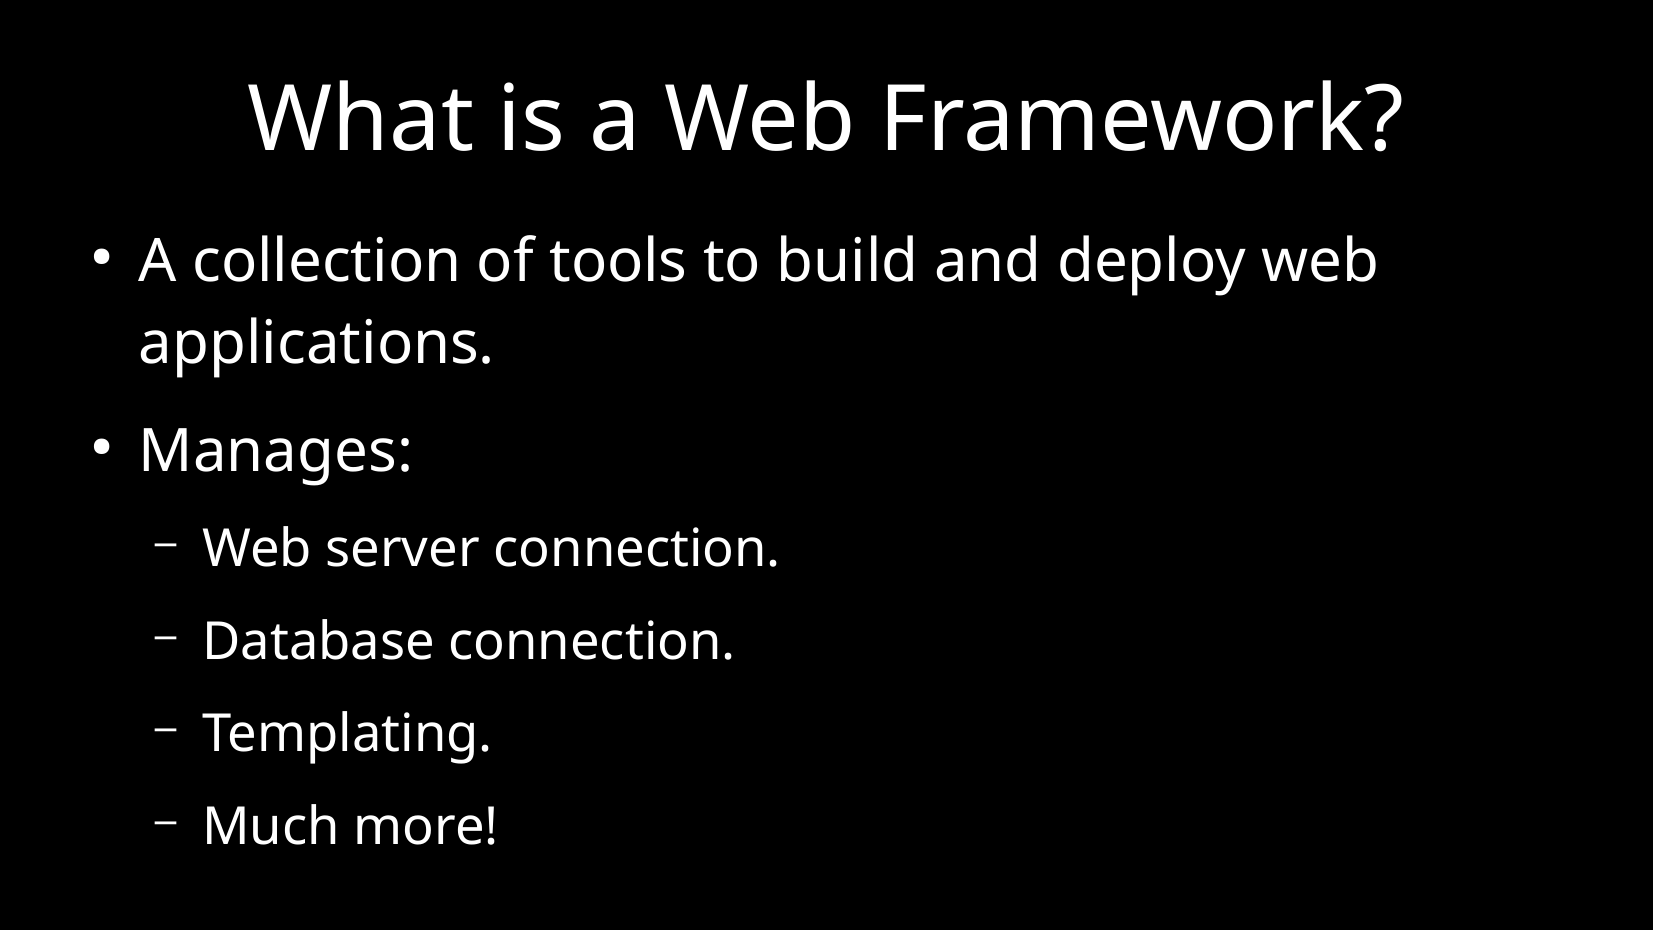

# What is a Web Framework?
A collection of tools to build and deploy web applications.
Manages:
Web server connection.
Database connection.
Templating.
Much more!